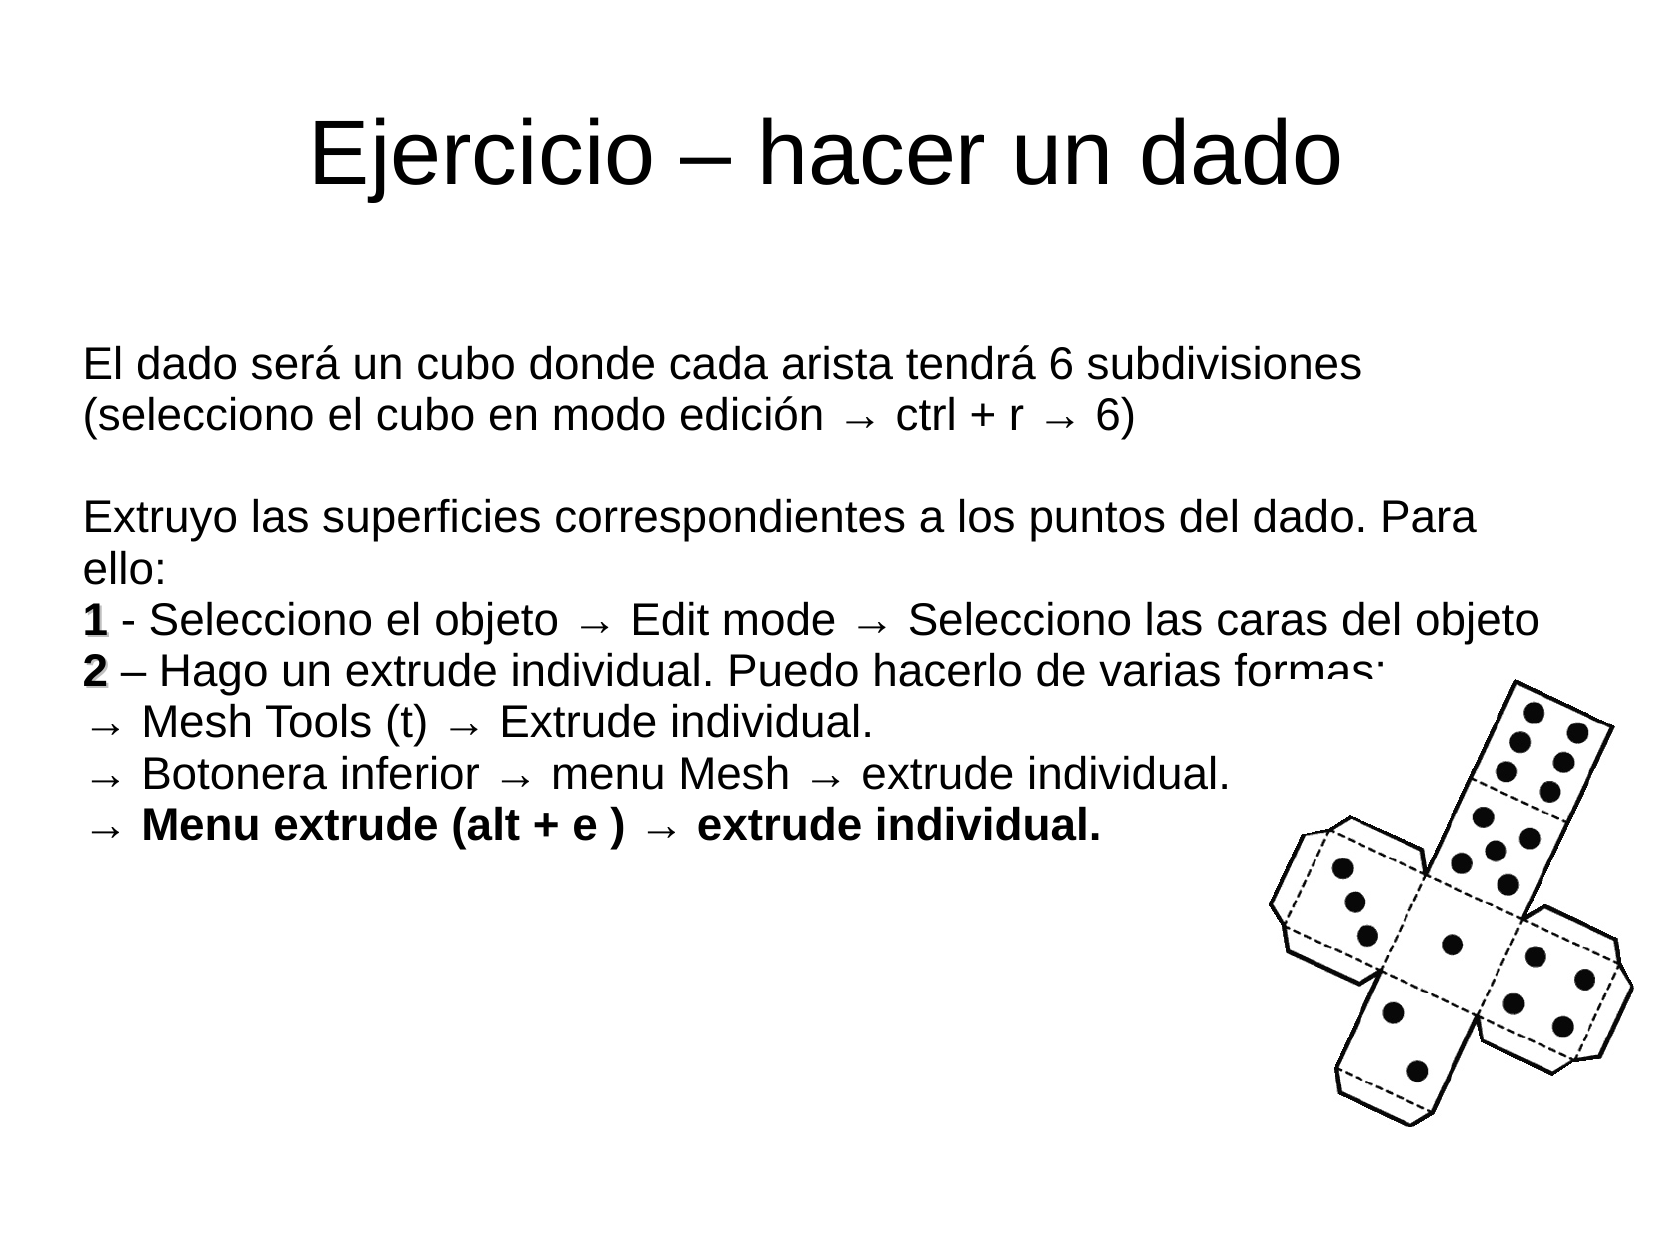

# Ejercicio – hacer un dado
El dado será un cubo donde cada arista tendrá 6 subdivisiones (selecciono el cubo en modo edición → ctrl + r → 6)
Extruyo las superficies correspondientes a los puntos del dado. Para ello:
1 - Selecciono el objeto → Edit mode → Selecciono las caras del objeto
2 – Hago un extrude individual. Puedo hacerlo de varias formas:
→ Mesh Tools (t) → Extrude individual.
→ Botonera inferior → menu Mesh → extrude individual.
→ Menu extrude (alt + e ) → extrude individual.